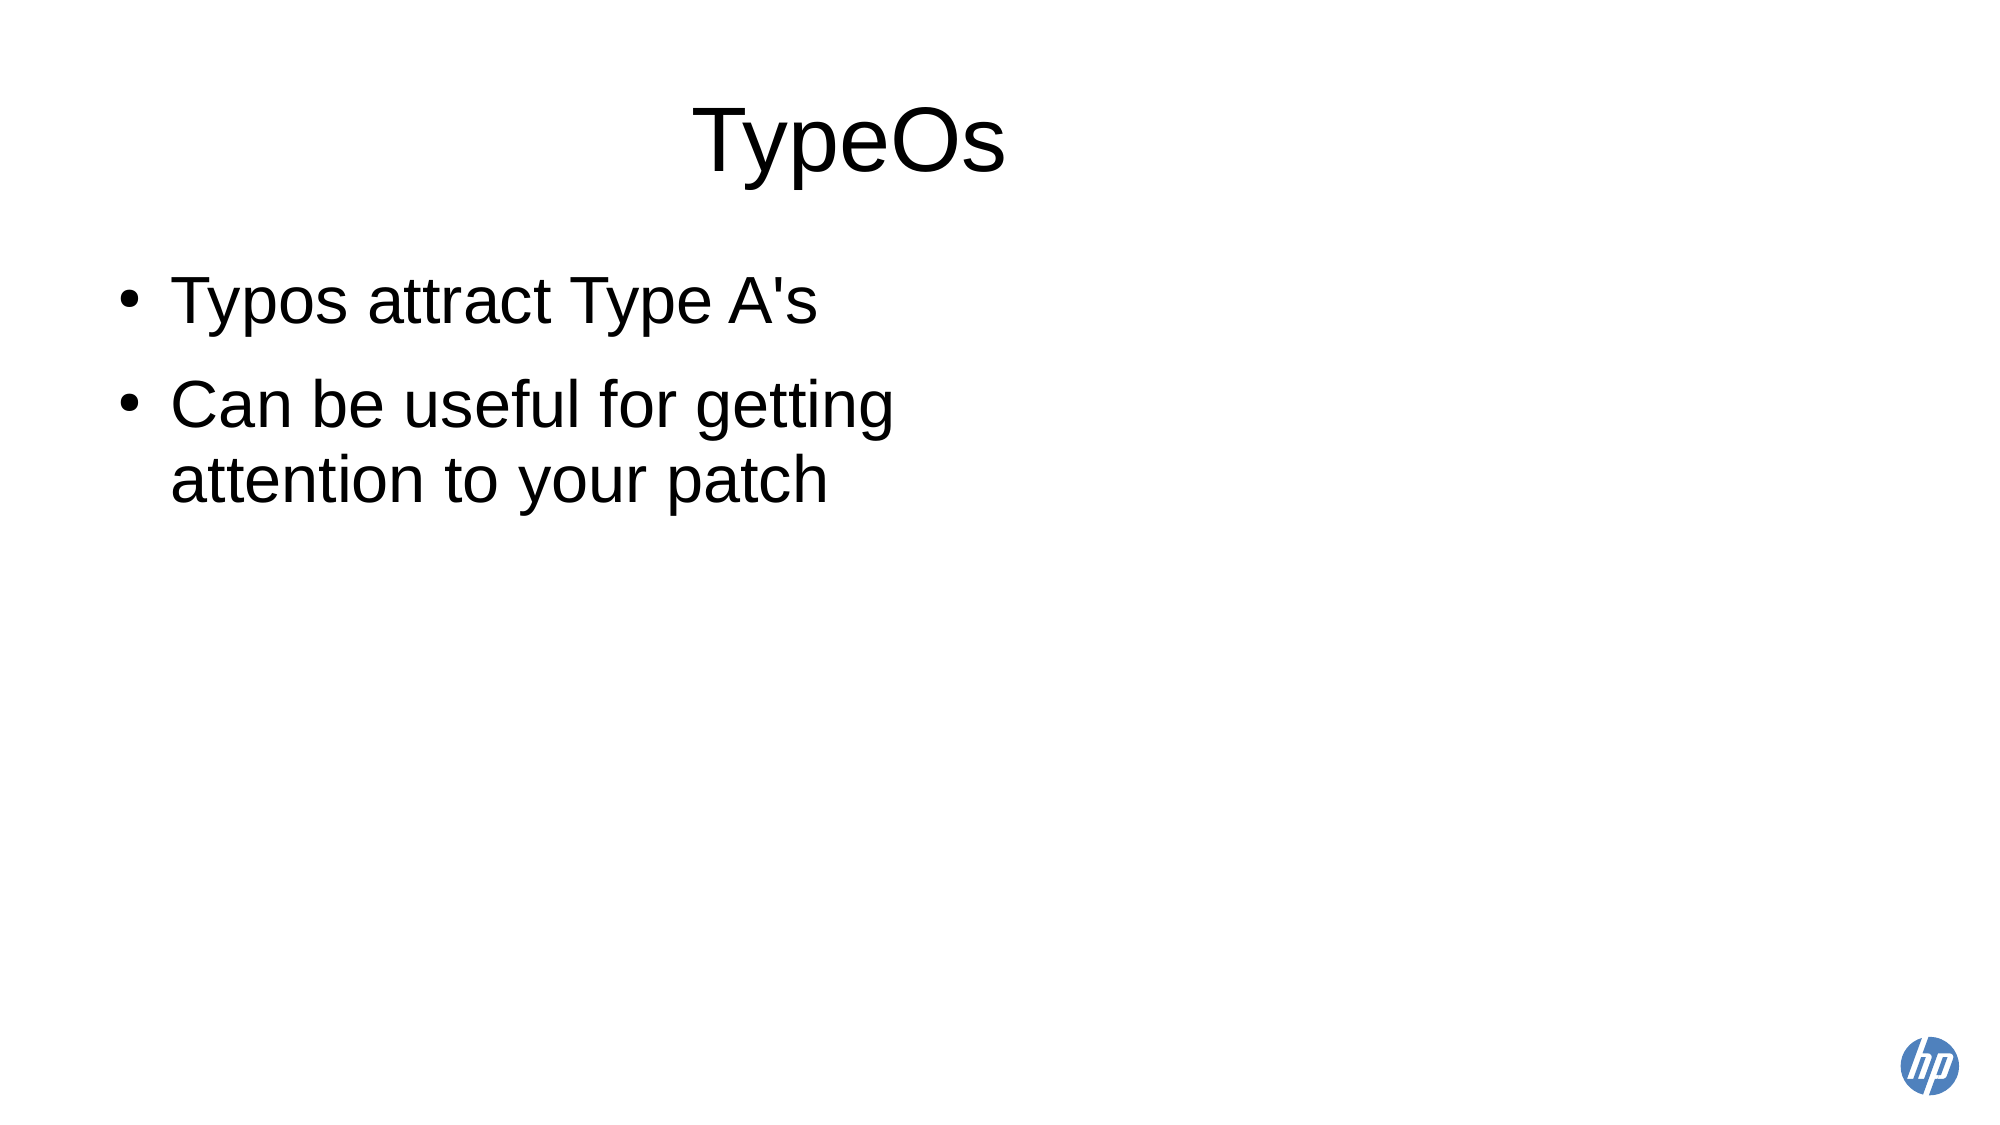

# TypeOs
Typos attract Type A's
Can be useful for getting attention to your patch